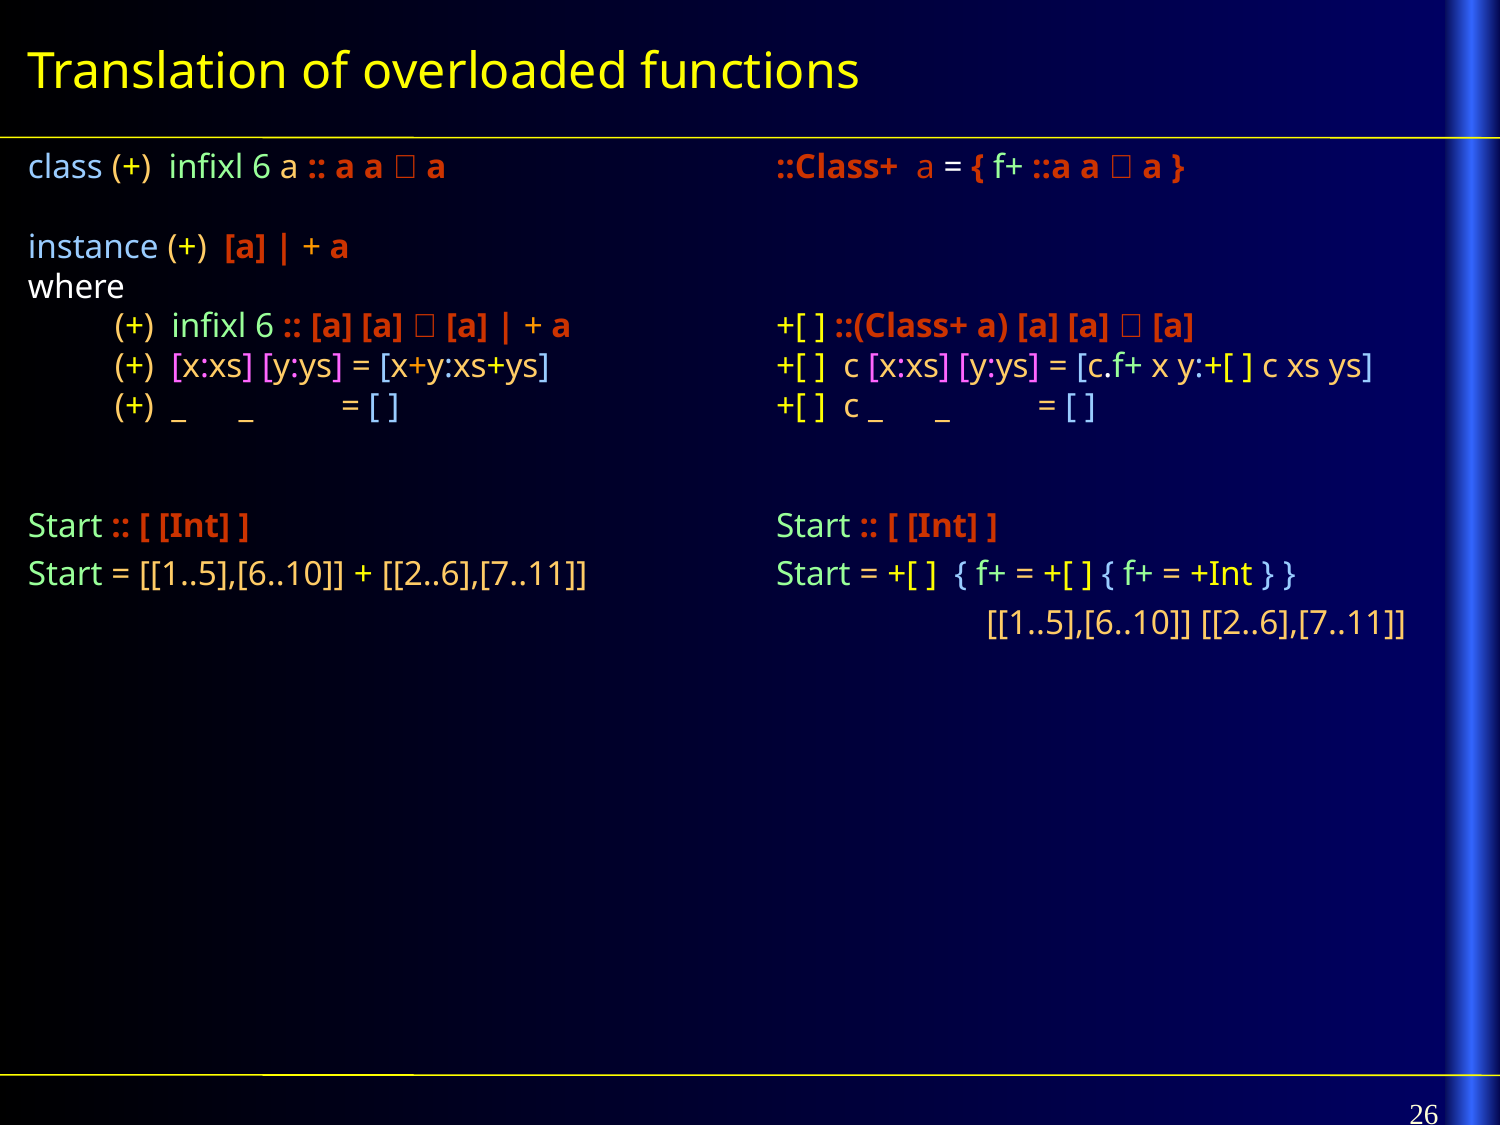

Translation of overloaded functions
class (+) infixl 6 a :: a a  a
instance (+) [a] | + a
where
 	(+) infixl 6 :: [a] [a]  [a] | + a
	(+) [x:xs] [y:ys] = [x+y:xs+ys]
 	(+) _ _ = [ ]
Start :: [ [Int] ]
Start = [[1..5],[6..10]] + [[2..6],[7..11]]
::Class+ a = { f+ ::a a  a }
+[ ] ::(Class+ a) [a] [a]  [a]
+[ ] c [x:xs] [y:ys] = [c.f+ x y:+[ ] c xs ys]
+[ ] c _ _ = [ ]
Start :: [ [Int] ]
Start = +[ ] { f+ = +[ ] { f+ = +Int } }
		 [[1..5],[6..10]] [[2..6],[7..11]]